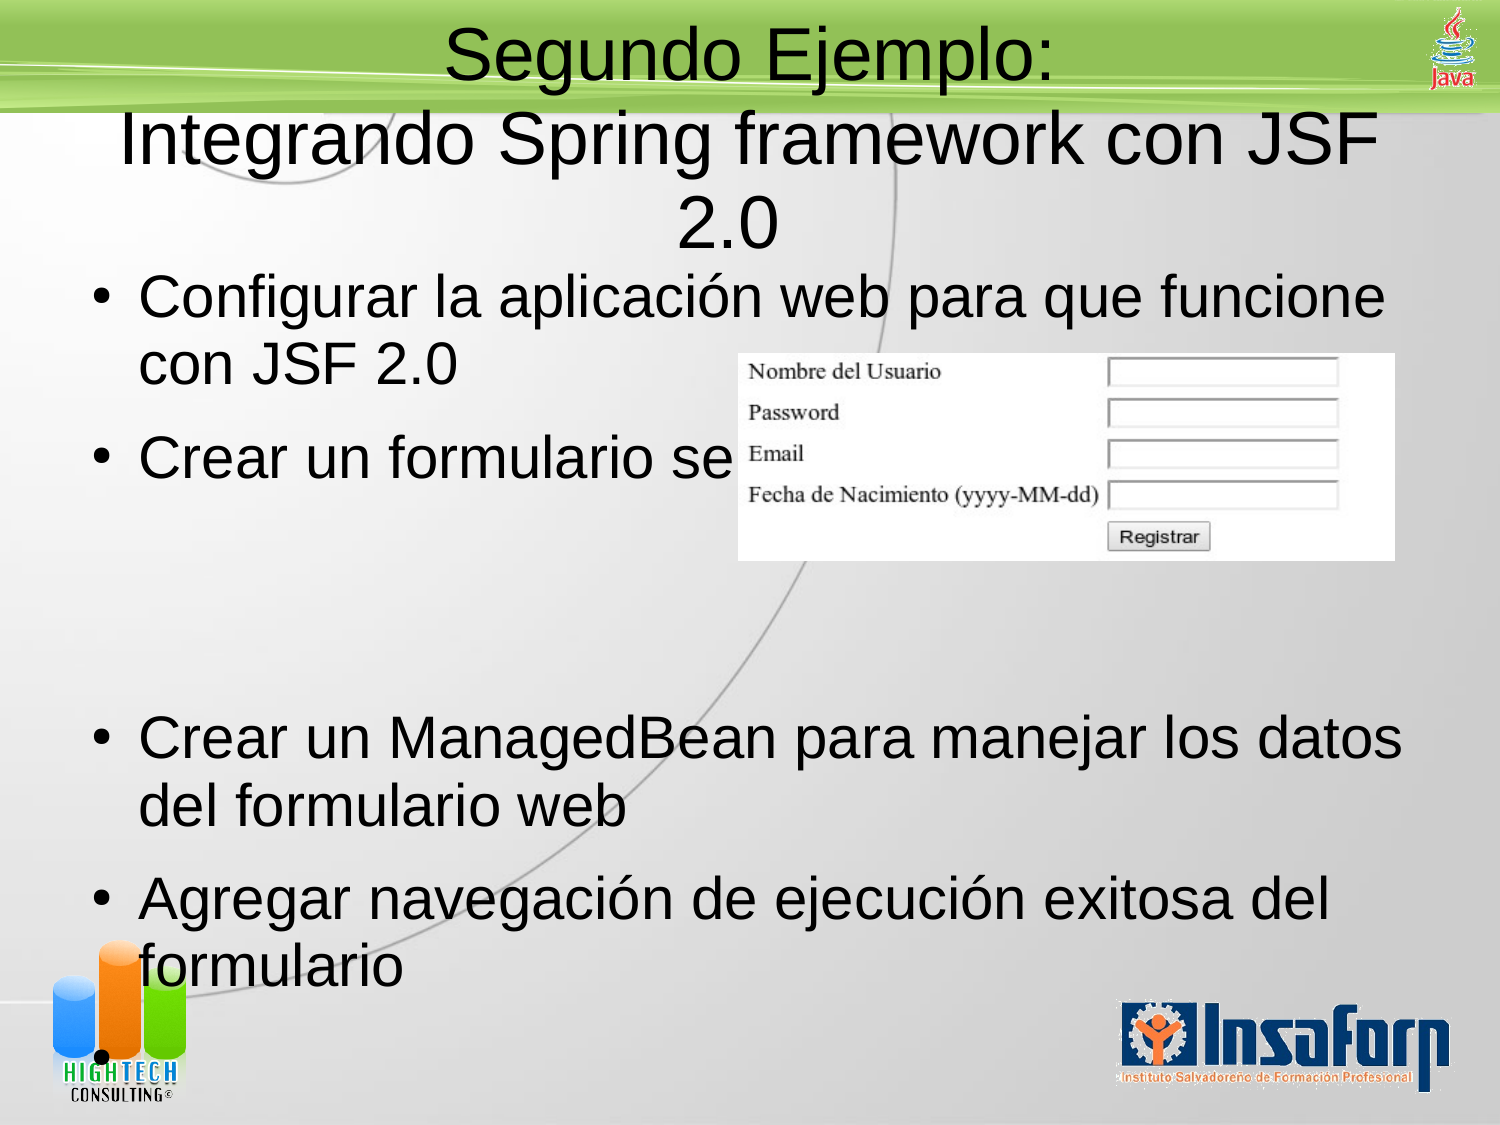

# Segundo Ejemplo: Integrando Spring framework con JSF 2.0
Configurar la aplicación web para que funcione con JSF 2.0
Crear un formulario sencillo:
Crear un ManagedBean para manejar los datos del formulario web
Agregar navegación de ejecución exitosa del formulario